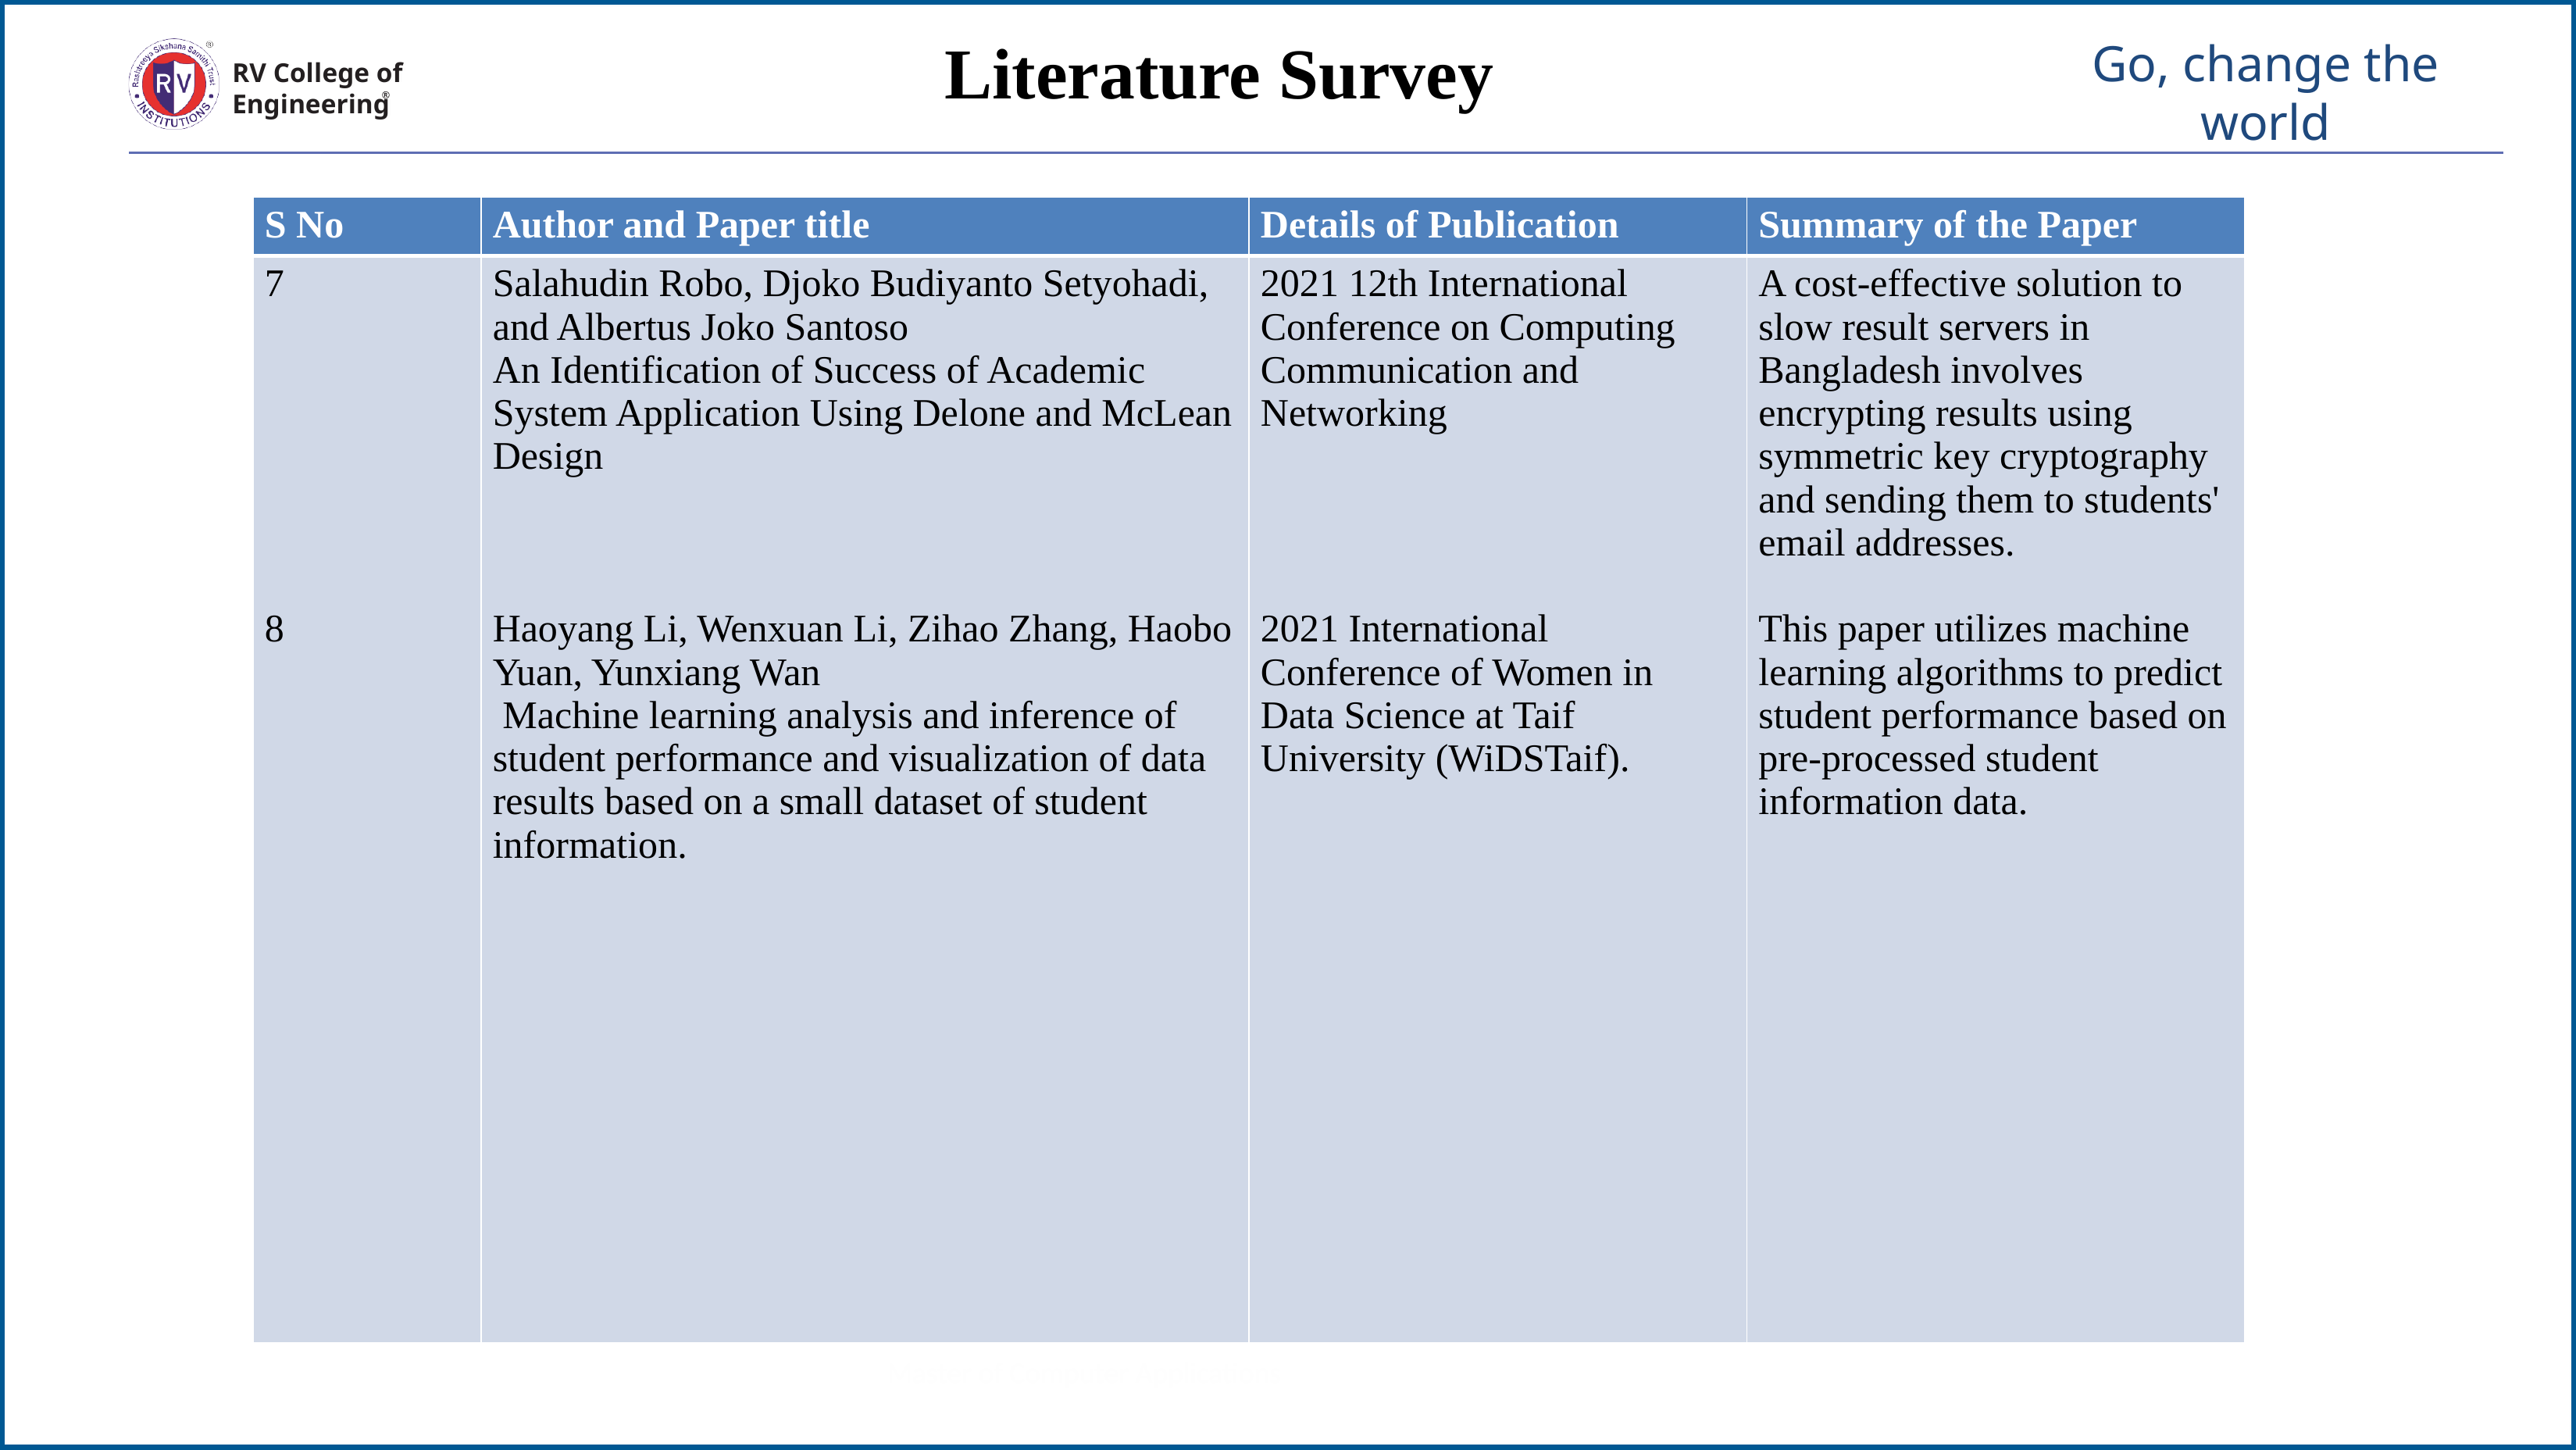

Literature Survey
# Go, change the world
RV College of
Engineering
| S No | Author and Paper title | Details of Publication | Summary of the Paper |
| --- | --- | --- | --- |
| 7 8 | Salahudin Robo, Djoko Budiyanto Setyohadi, and Albertus Joko Santoso An Identification of Success of Academic System Application Using Delone and McLean Design Haoyang Li, Wenxuan Li, Zihao Zhang, Haobo Yuan, Yunxiang Wan Machine learning analysis and inference of student performance and visualization of data results based on a small dataset of student information. | 2021 12th International Conference on Computing Communication and Networking 2021 International Conference of Women in Data Science at Taif University (WiDSTaif). | A cost-effective solution to slow result servers in Bangladesh involves encrypting results using symmetric key cryptography and sending them to students' email addresses. This paper utilizes machine learning algorithms to predict student performance based on pre-processed student information data. |